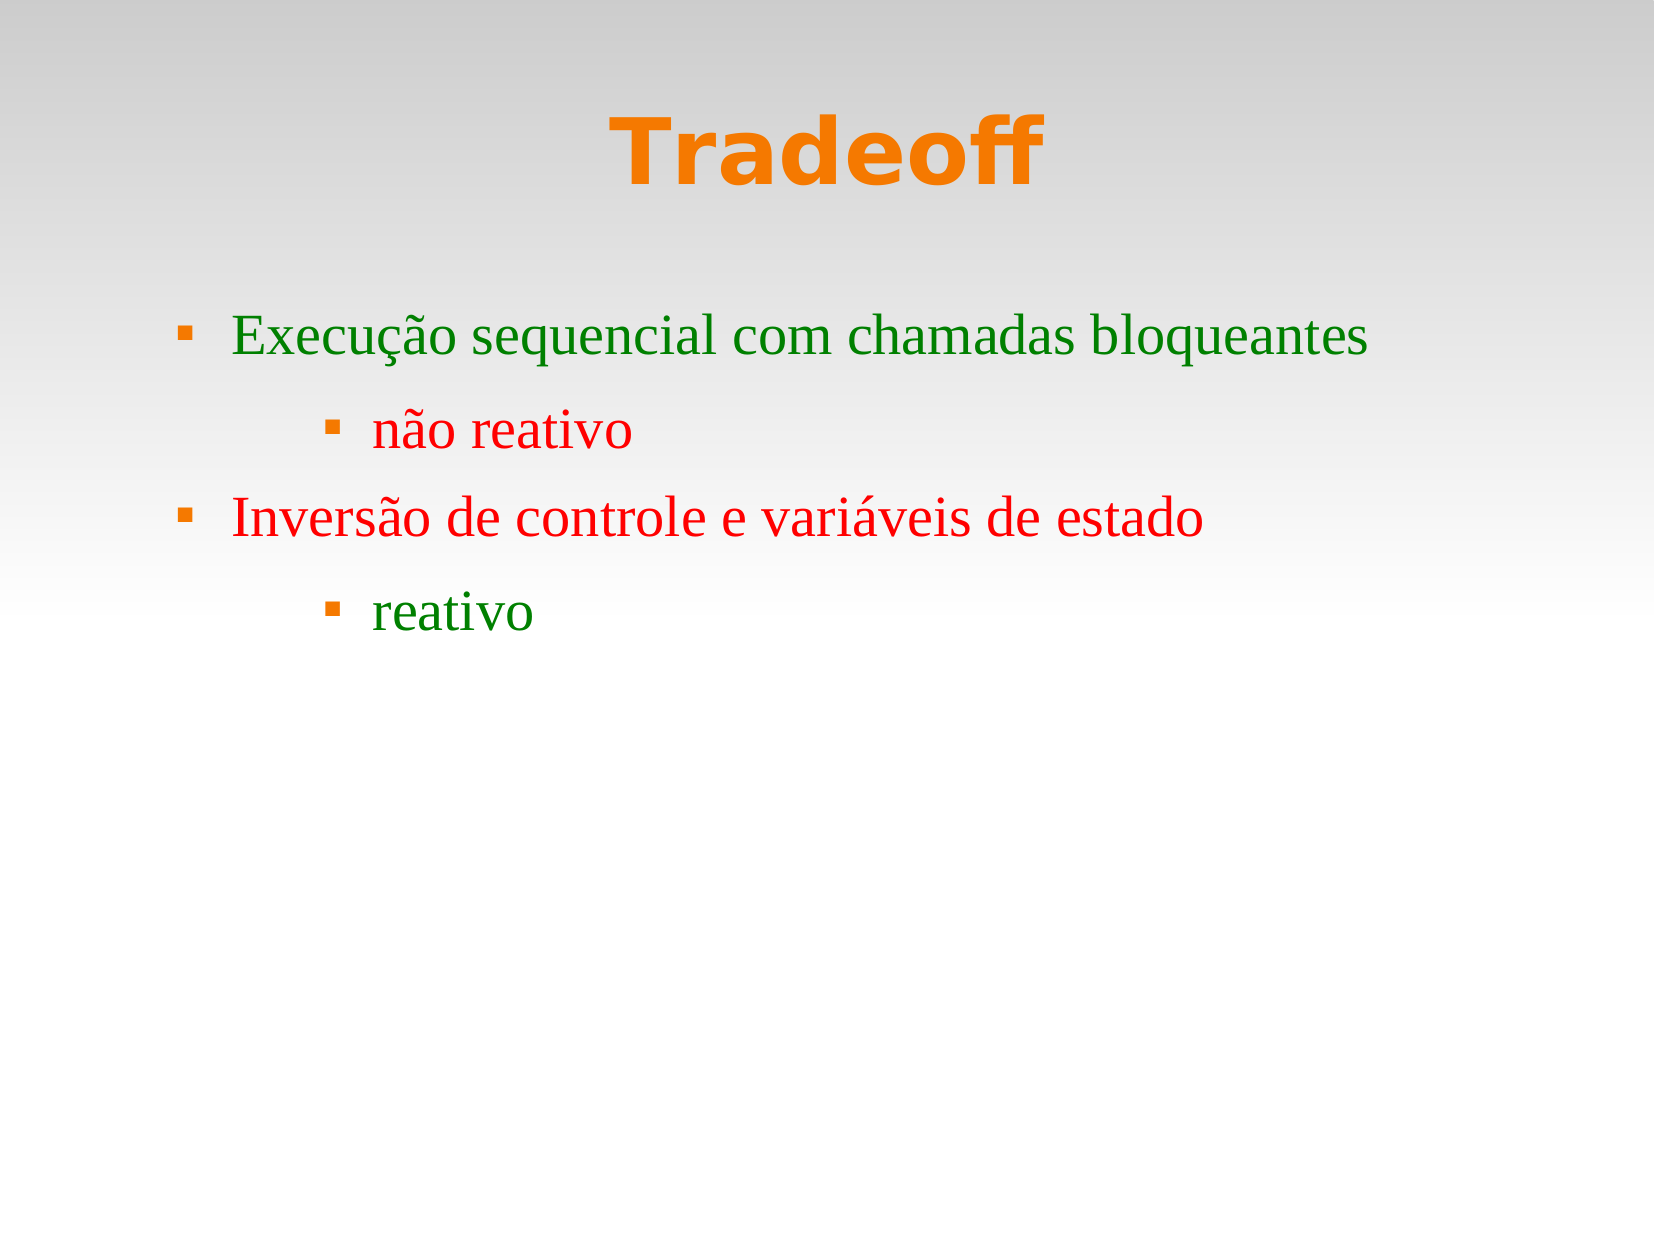

# Tradeoff
Execução sequencial com chamadas bloqueantes
não reativo
Inversão de controle e variáveis de estado
reativo